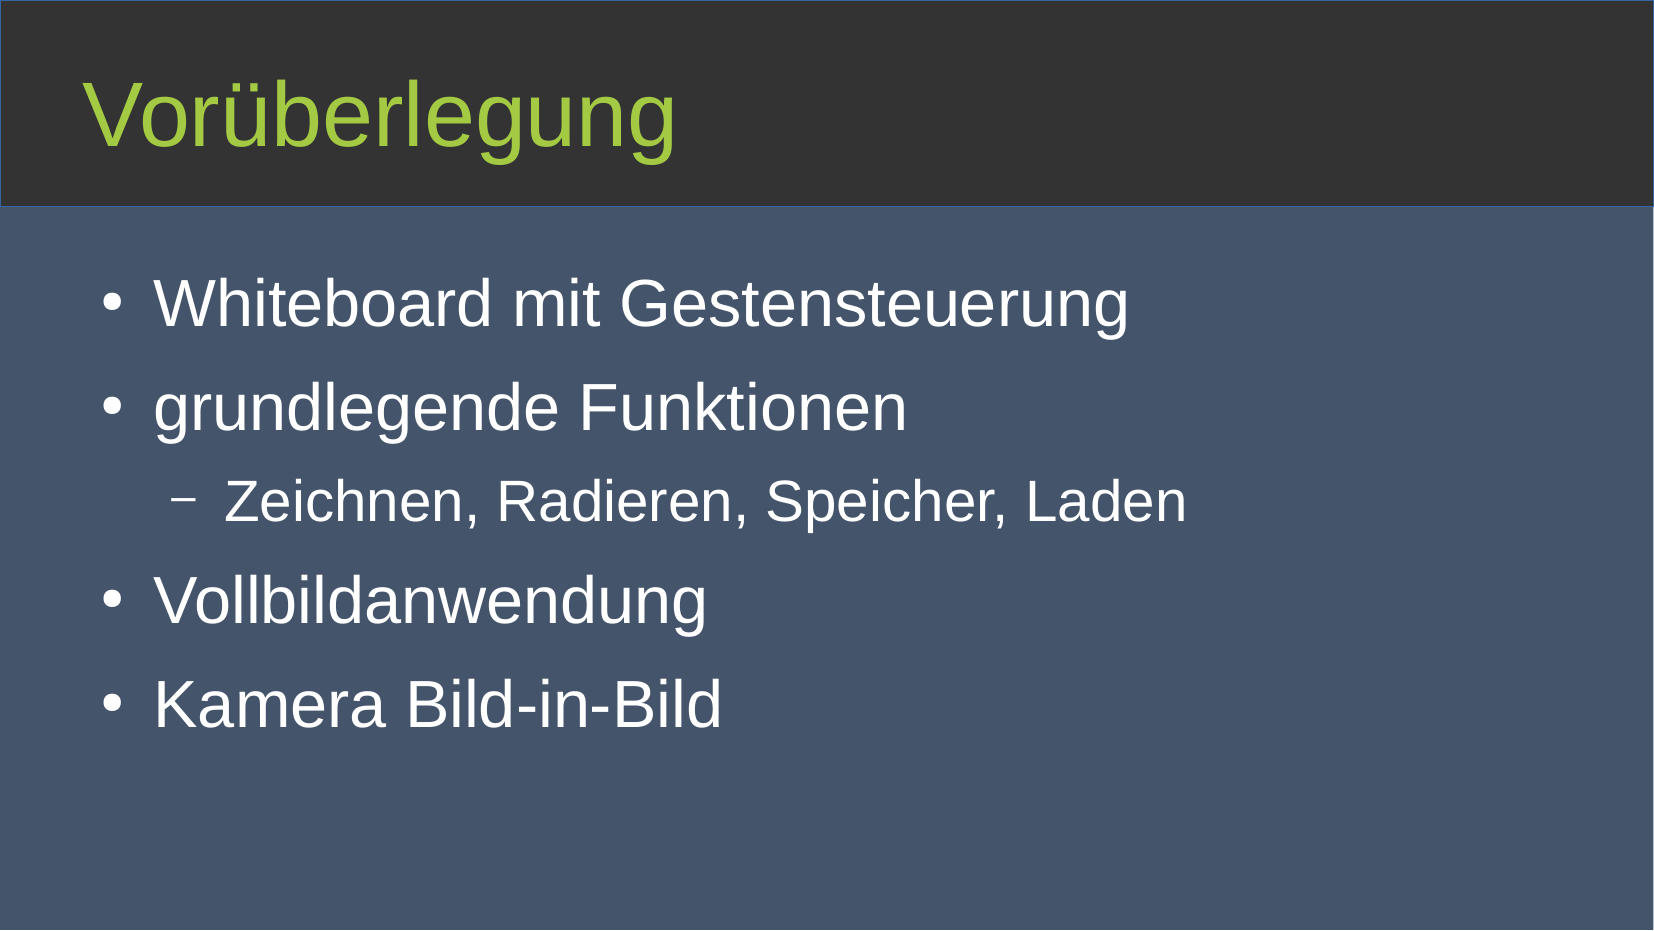

# Vorüberlegung
Whiteboard mit Gestensteuerung
grundlegende Funktionen
Zeichnen, Radieren, Speicher, Laden
Vollbildanwendung
Kamera Bild-in-Bild